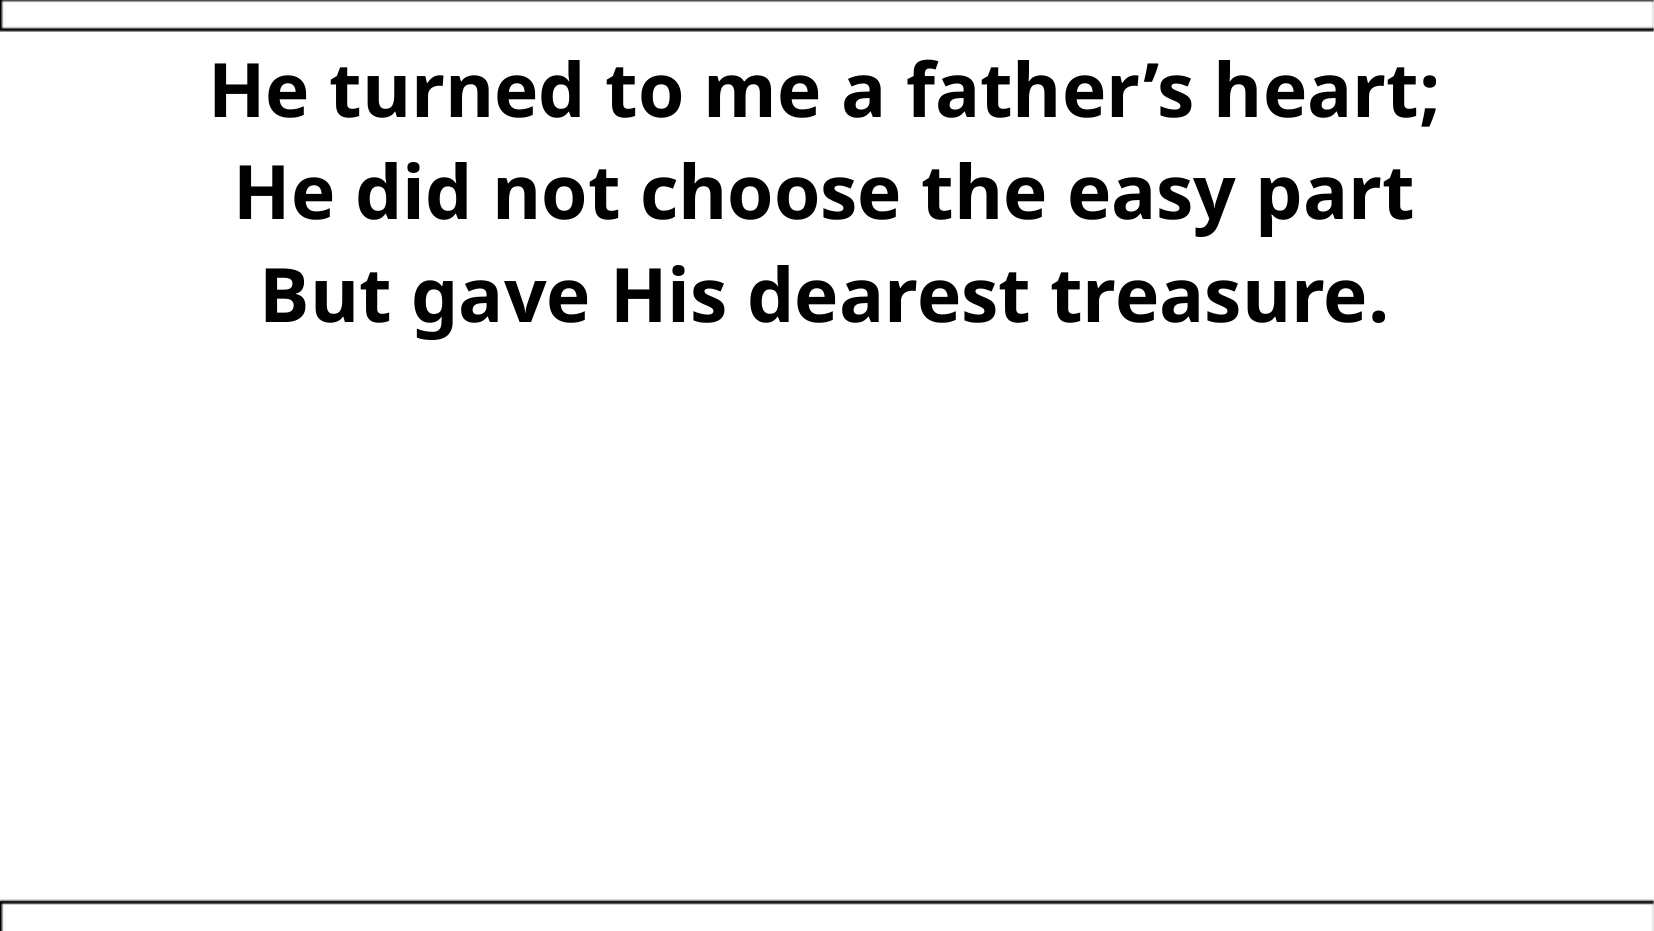

He turned to me a father’s heart;
He did not choose the easy part
But gave His dearest treasure.